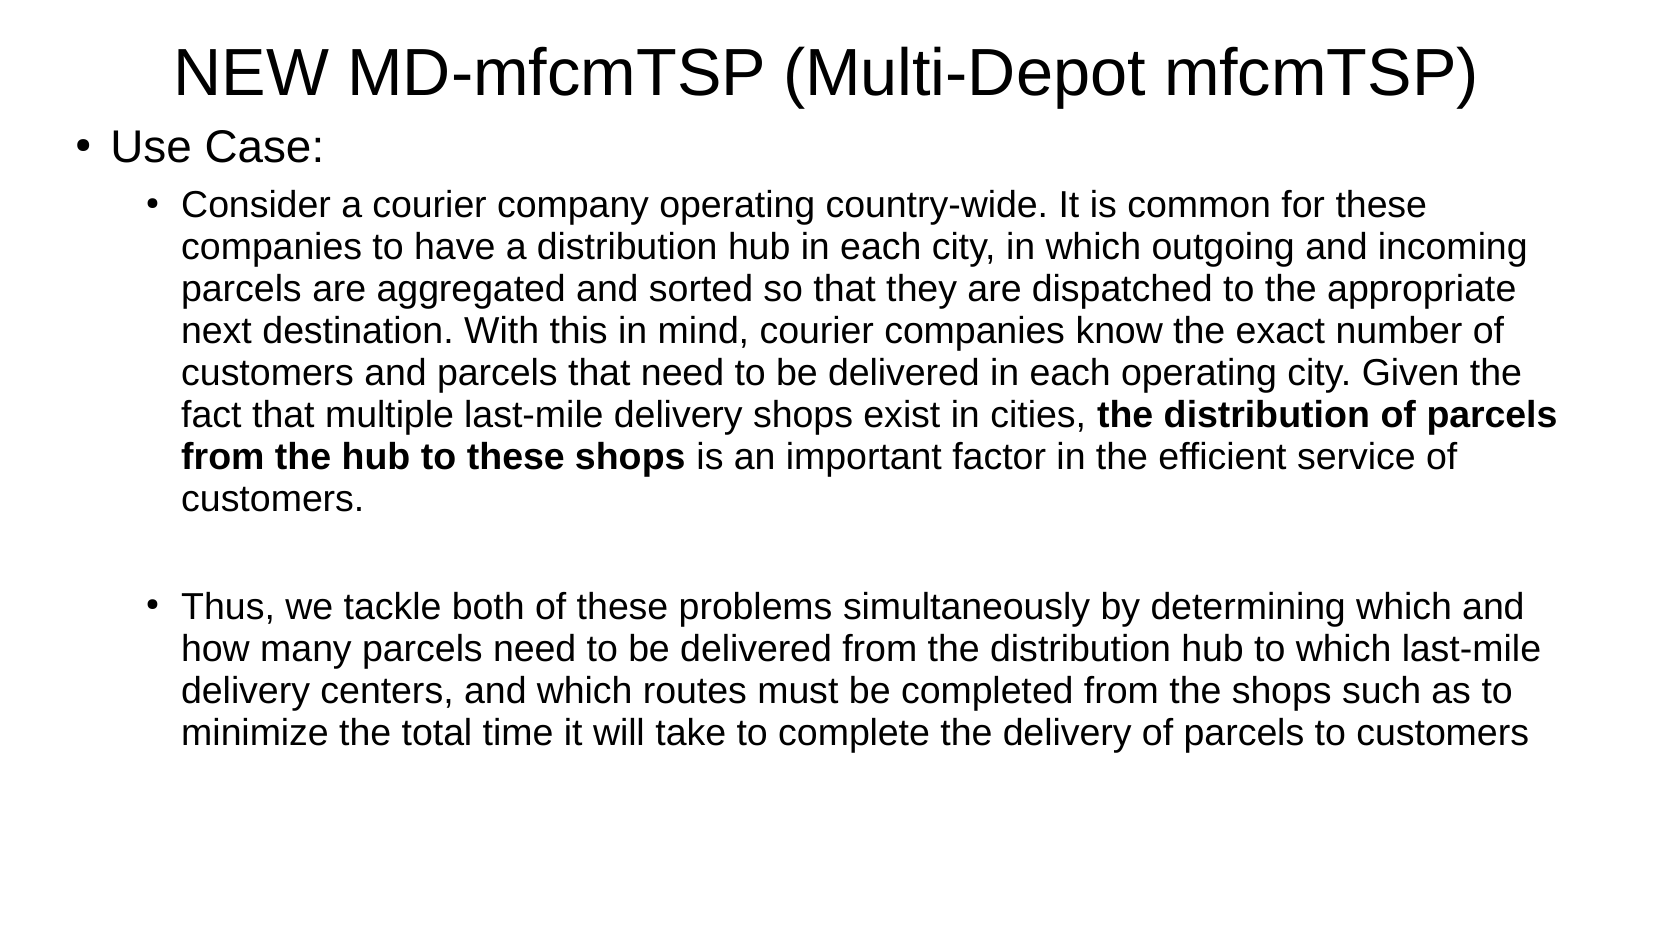

# NEW MD-mfcmTSP (Multi-Depot mfcmTSP)
Use Case:
Consider a courier company operating country-wide. It is common for these companies to have a distribution hub in each city, in which outgoing and incoming parcels are aggregated and sorted so that they are dispatched to the appropriate next destination. With this in mind, courier companies know the exact number of customers and parcels that need to be delivered in each operating city. Given the fact that multiple last-mile delivery shops exist in cities, the distribution of parcels from the hub to these shops is an important factor in the efficient service of customers.
Thus, we tackle both of these problems simultaneously by determining which and how many parcels need to be delivered from the distribution hub to which last-mile delivery centers, and which routes must be completed from the shops such as to minimize the total time it will take to complete the delivery of parcels to customers